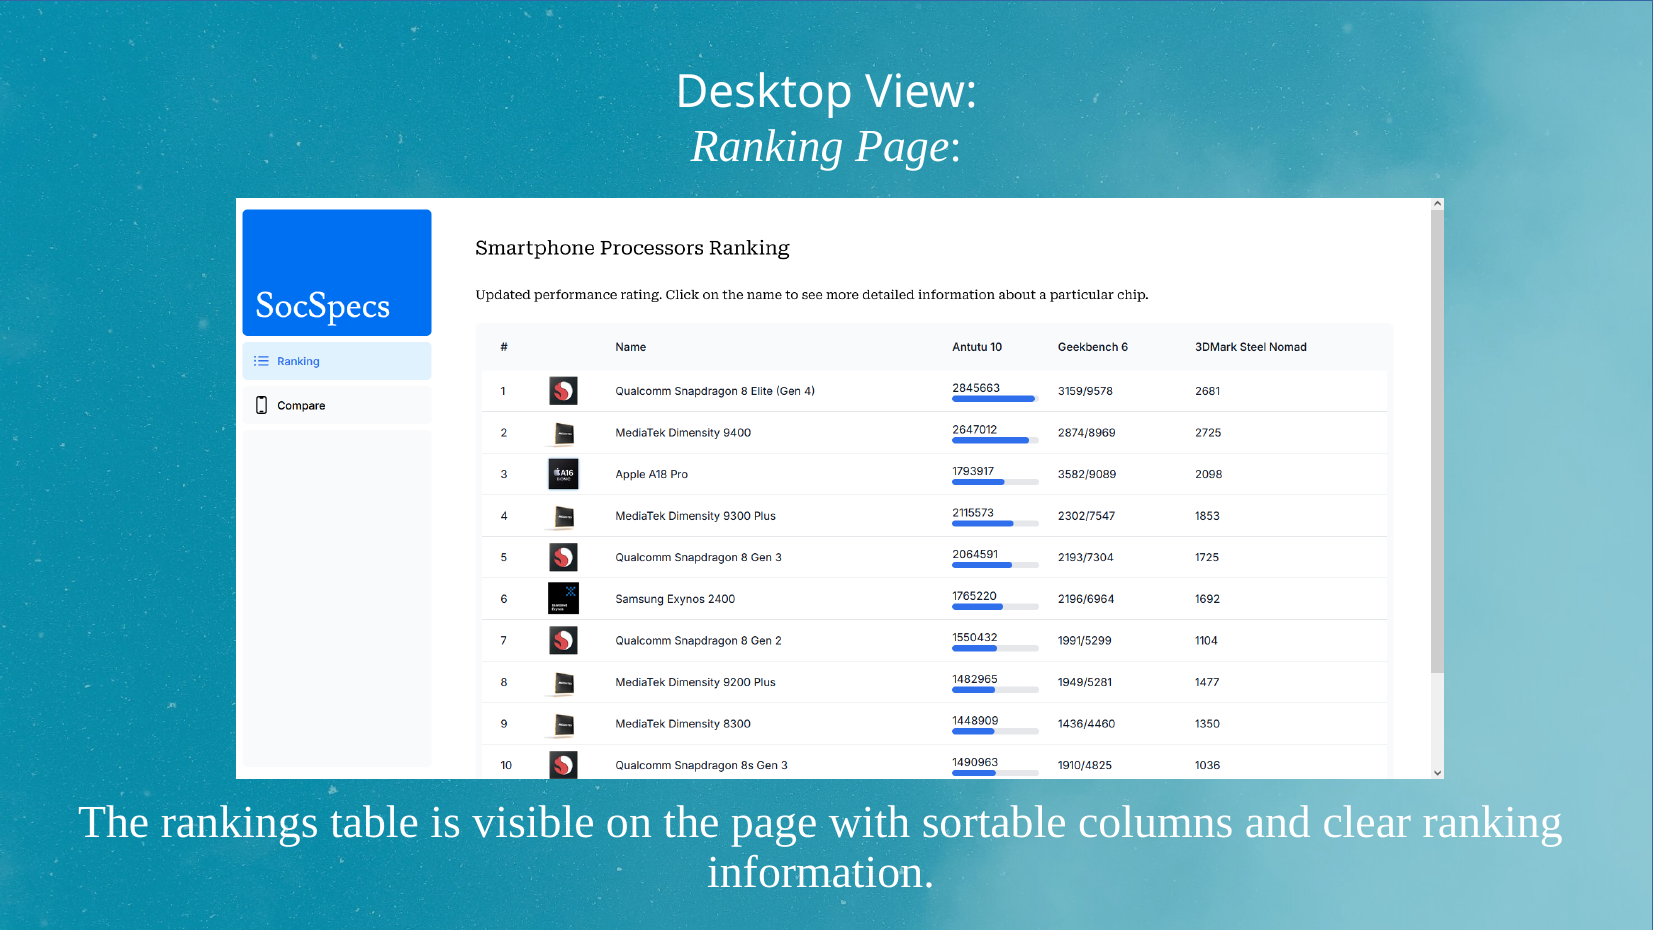

# Desktop View: Ranking Page:
The rankings table is visible on the page with sortable columns and clear ranking information.